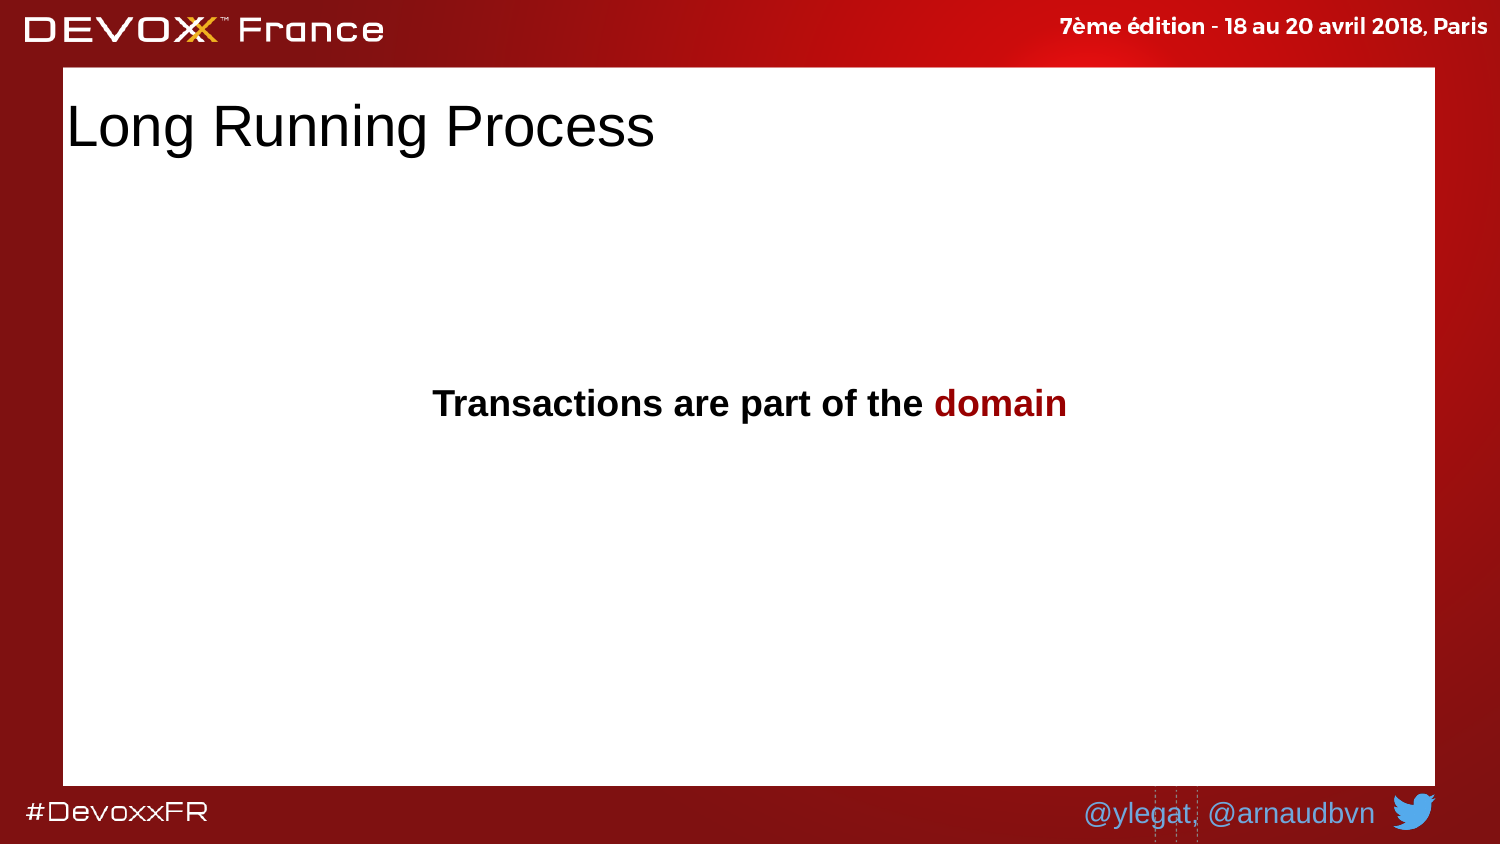

# Long Running Process
Transactions are part of the domain
@ylegat, @arnaudbvn